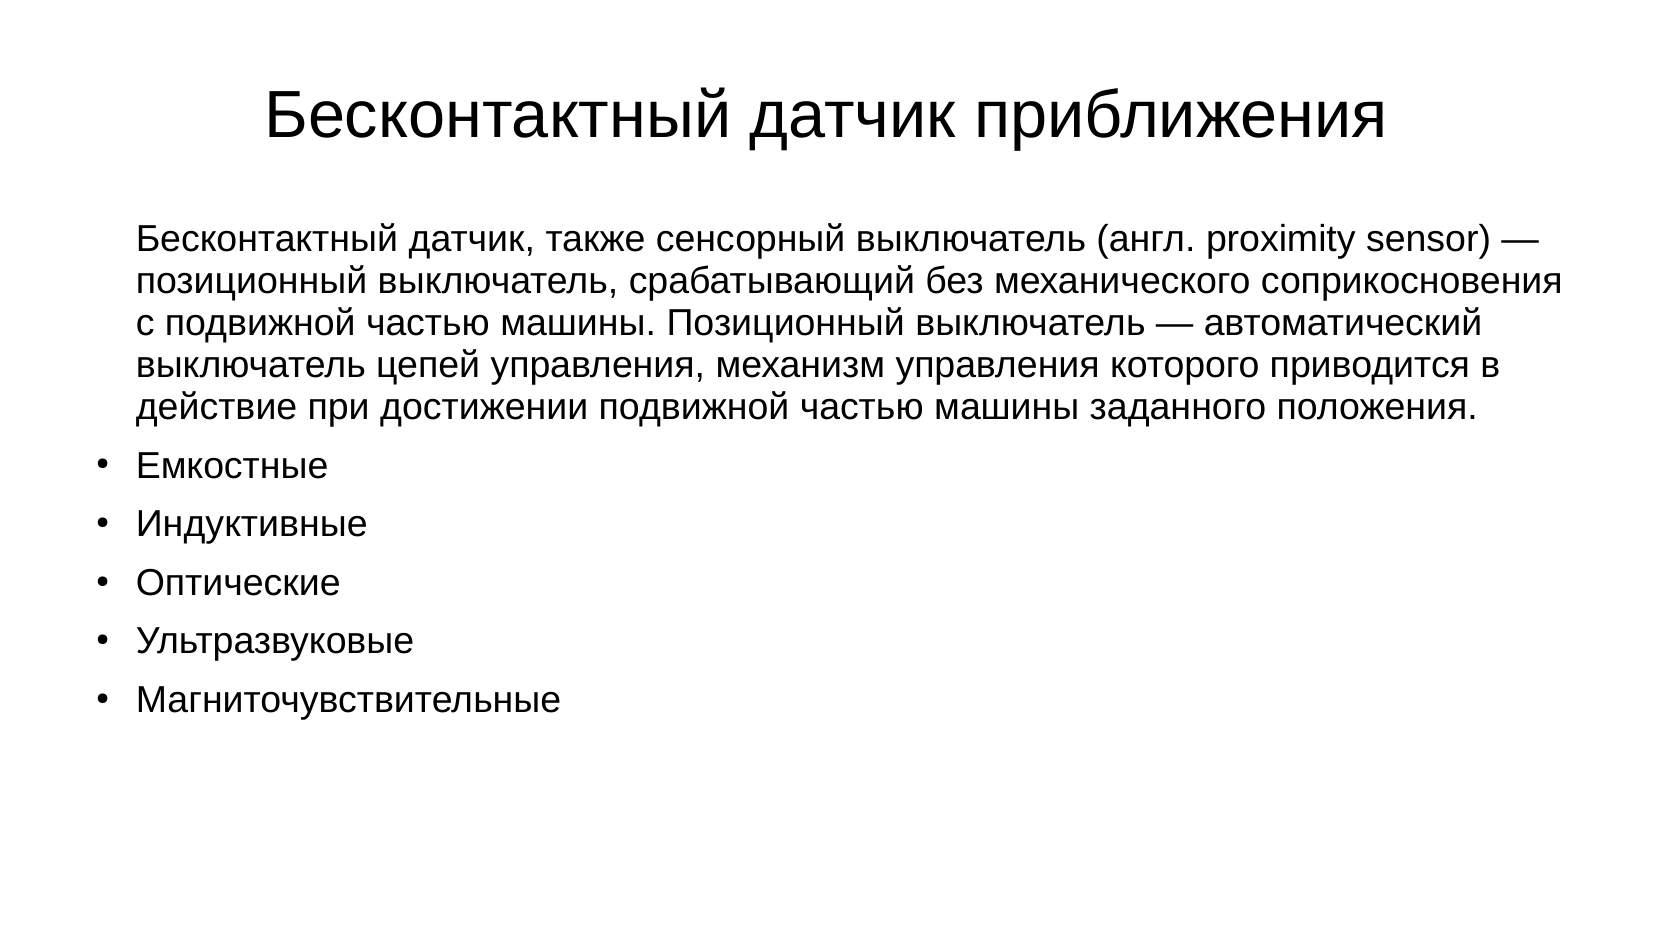

# Бесконтактный датчик приближения
Бесконтактный датчик, также сенсорный выключатель (англ. proximity sensor) — позиционный выключатель, срабатывающий без механического соприкосновения с подвижной частью машины. Позиционный выключатель — автоматический выключатель цепей управления, механизм управления которого приводится в действие при достижении подвижной частью машины заданного положения.
Емкостные
Индуктивные
Оптические
Ультразвуковые
Магниточувствительные